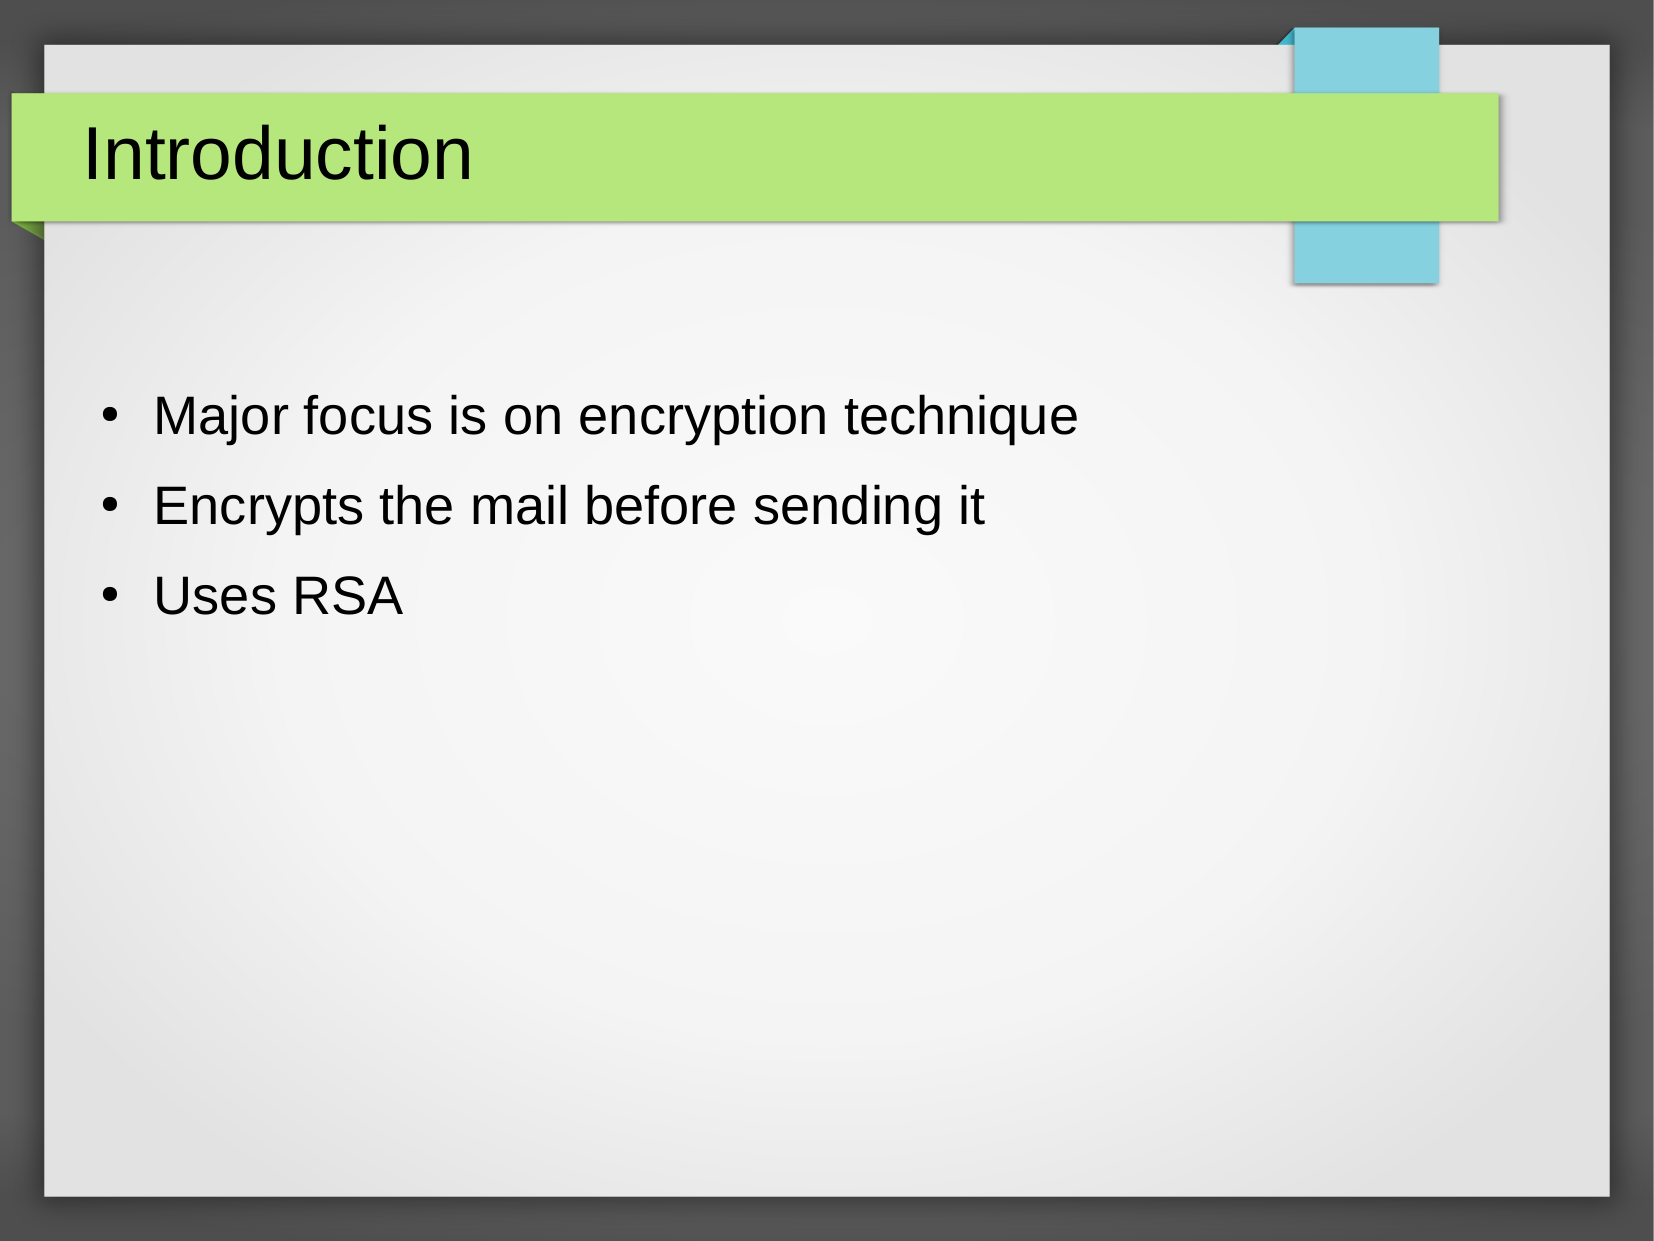

# Introduction
Major focus is on encryption technique
Encrypts the mail before sending it
Uses RSA